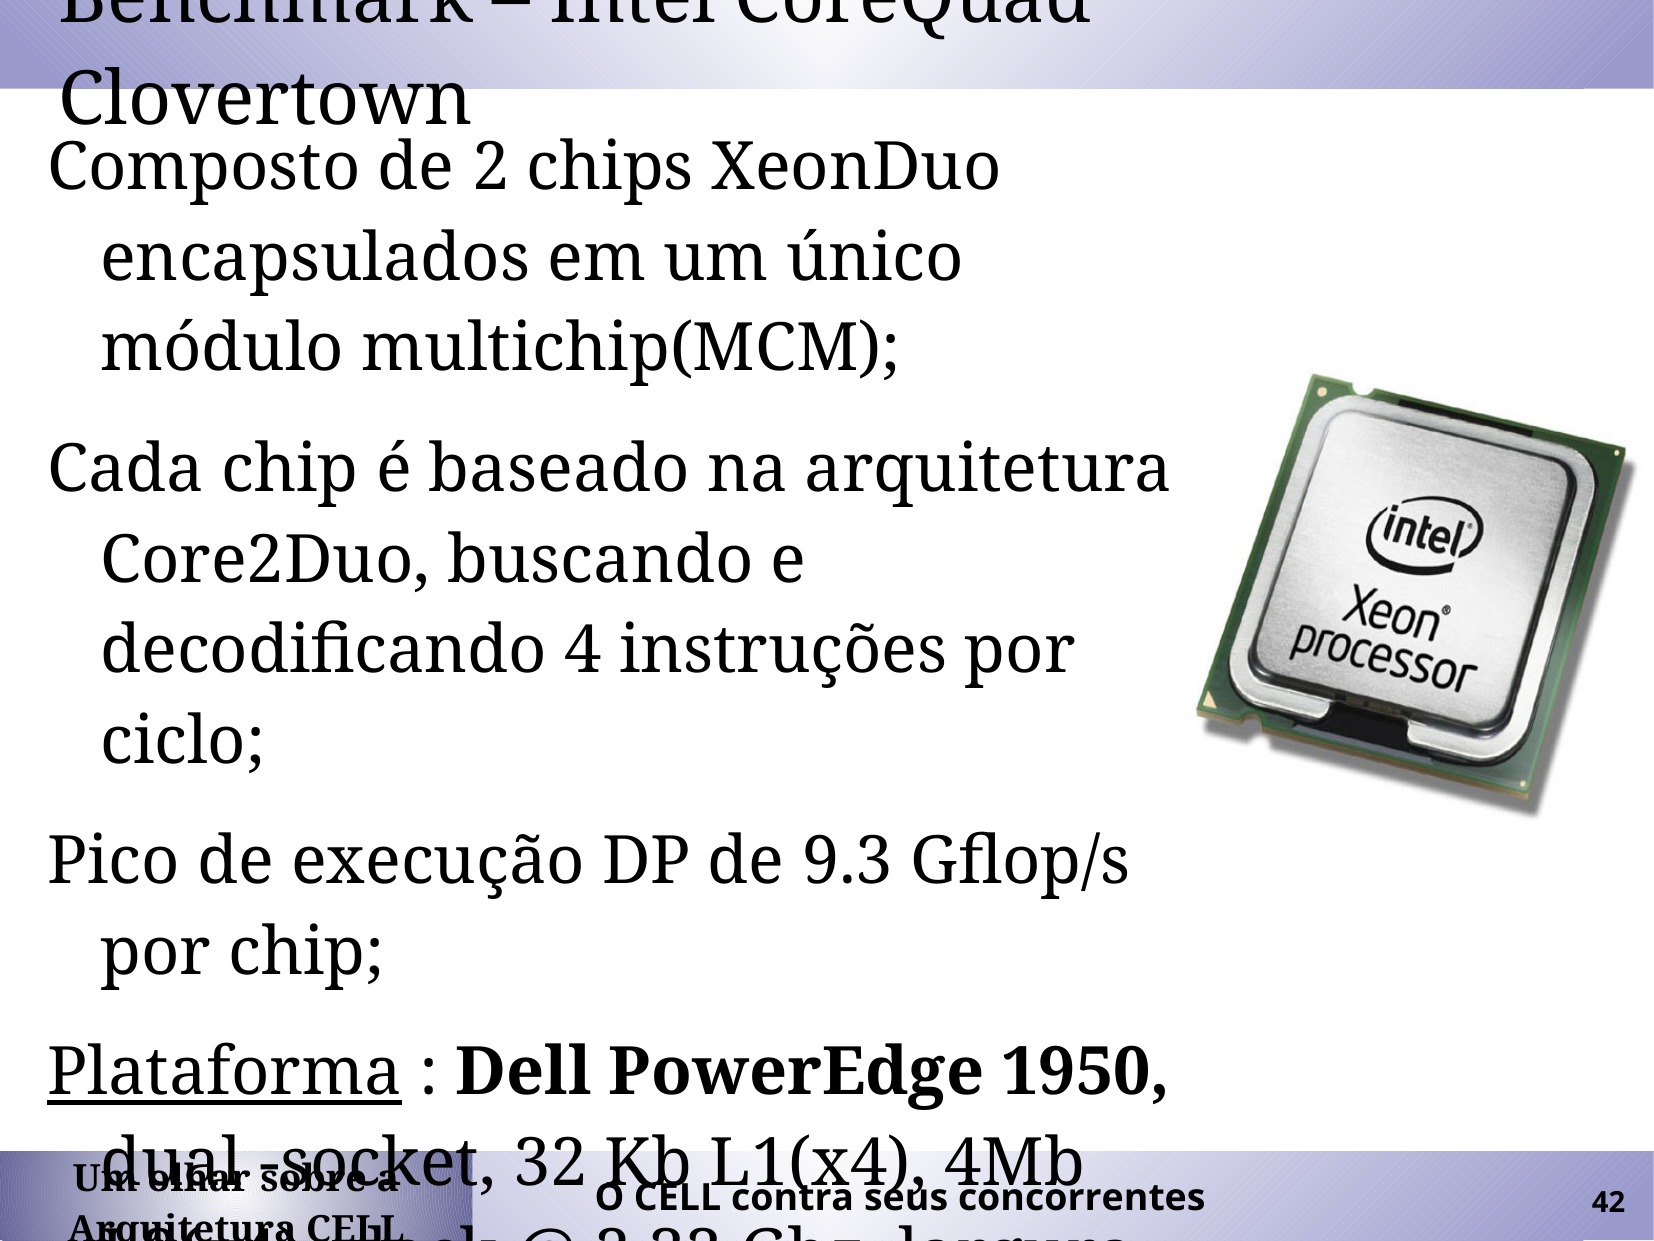

# Benchmark – Intel CoreQuad Clovertown
Composto de 2 chips XeonDuo encapsulados em um único módulo multichip(MCM);
Cada chip é baseado na arquitetura Core2Duo, buscando e decodificando 4 instruções por ciclo;
Pico de execução DP de 9.3 Gflop/s por chip;
Plataforma : Dell PowerEdge 1950, dual -socket, 32 Kb L1(x4), 4Mb L2(x4), clock @ 2.33 Ghz, largura de banda de 21.33Gb/s(leitura) e 10.66Gb/s(escrita), memória total de16Gb;
O CELL contra seus concorrentes
42